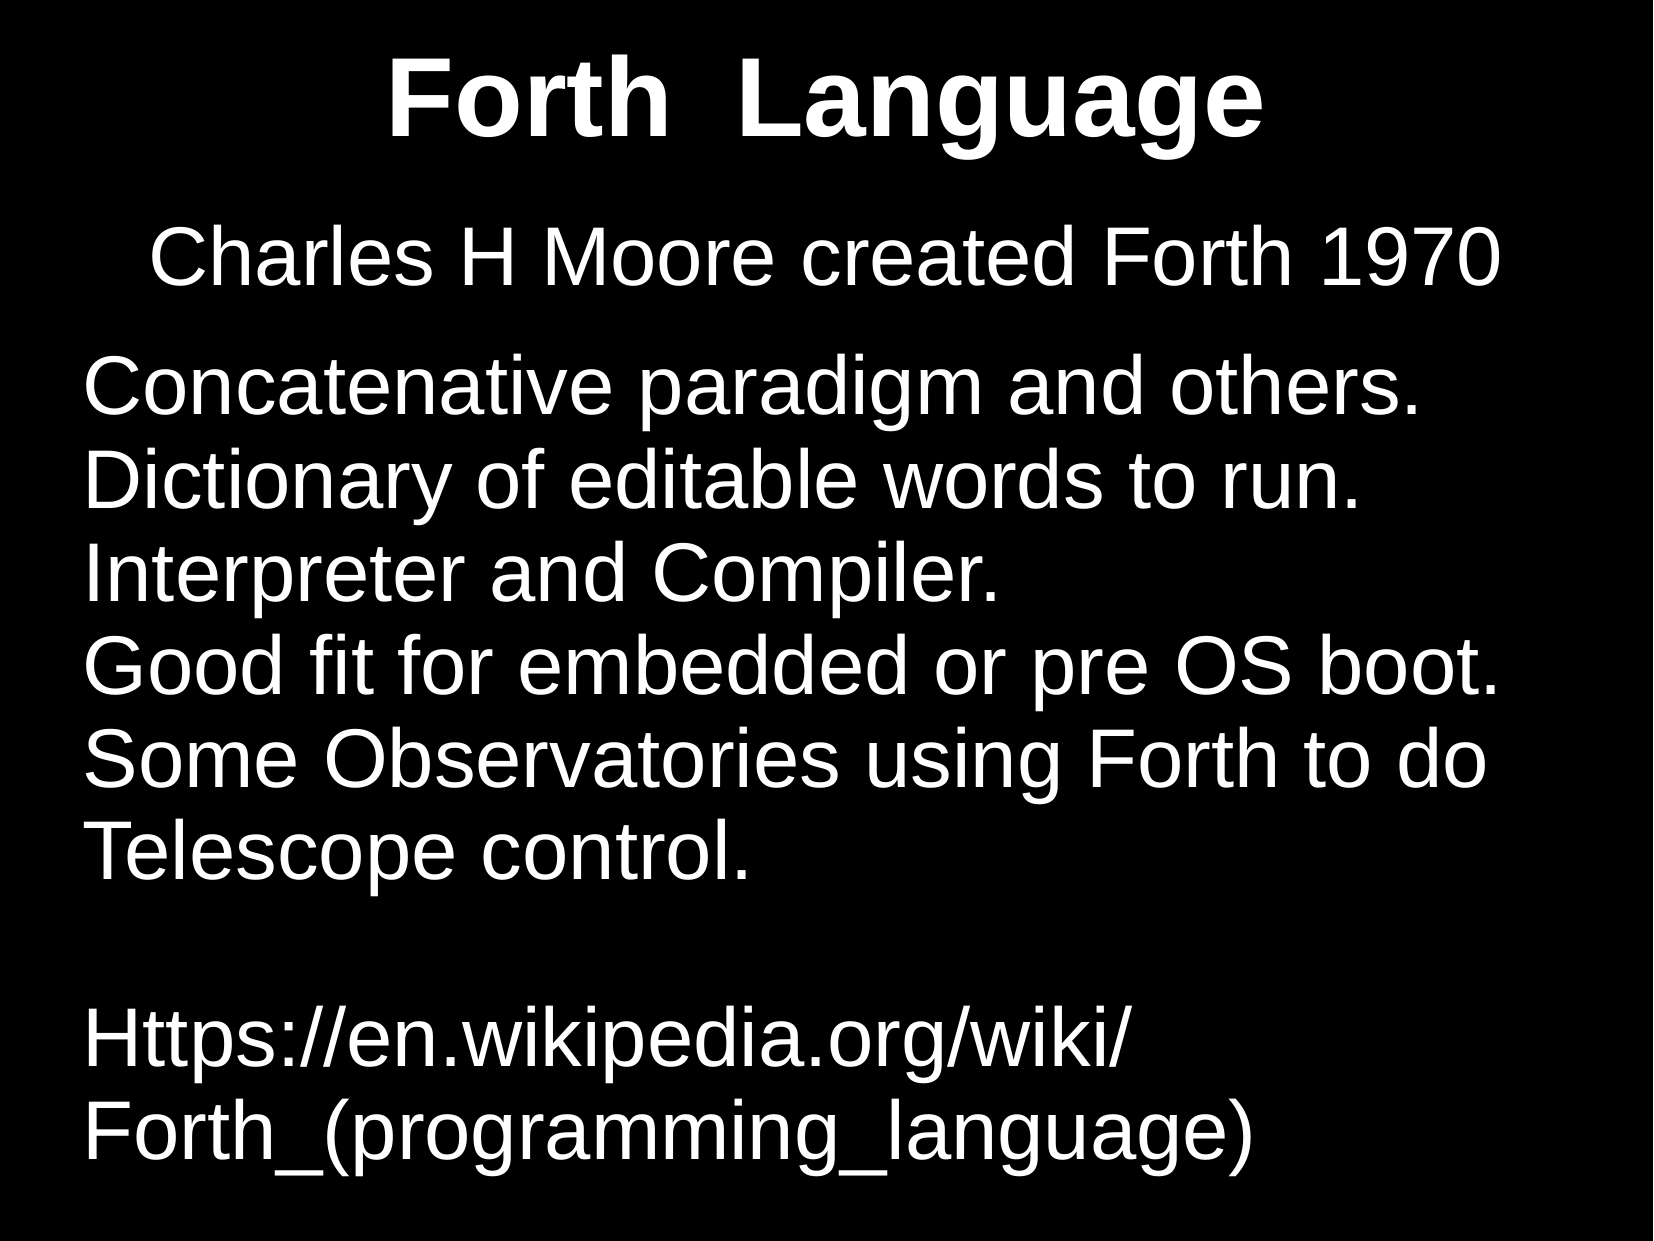

# Forth Language
Charles H Moore created Forth 1970
Concatenative paradigm and others.
Dictionary of editable words to run.
Interpreter and Compiler.
Good fit for embedded or pre OS boot.
Some Observatories using Forth to do Telescope control.
Https://en.wikipedia.org/wiki/Forth_(programming_language)